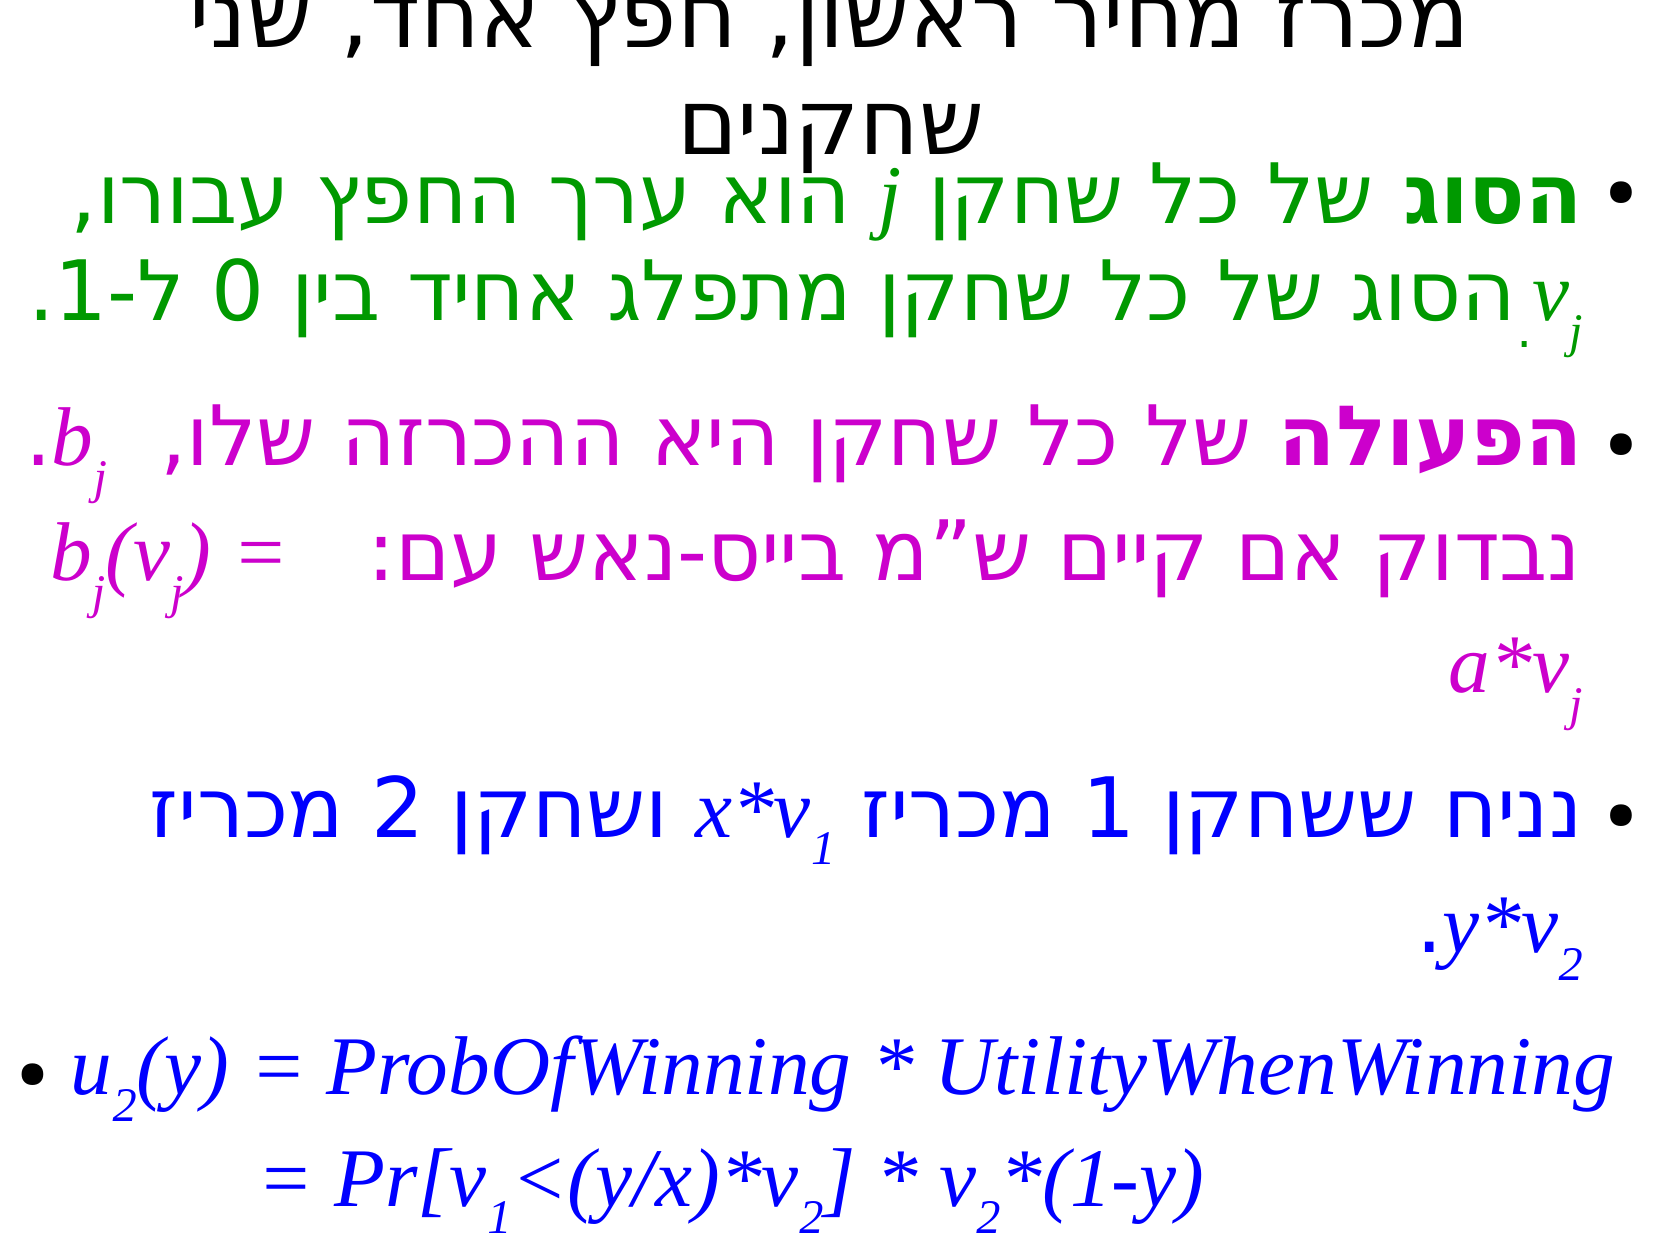

# מכרז מחיר ראשון, חפץ אחד, שני שחקנים
הסוג של כל שחקן j הוא ערך החפץ עבורו, vj.הסוג של כל שחקן מתפלג אחיד בין 0 ל-1.
הפעולה של כל שחקן היא ההכרזה שלו, bj.נבדוק אם קיים ש”מ בייס-נאש עם: bj(vj) = a*vj
נניח ששחקן 1 מכריז x*v1 ושחקן 2 מכריז y*v2.
u2(y) = ProbOfWinning * UtilityWhenWinning
 = Pr[v1<(y/x)*v2] * v2*(1-y)
 = (y/x)*v2 / 30 * v2*(1-y)
גוזרים ומגלים שהמקסימום מתקבל עבור y=1/2.